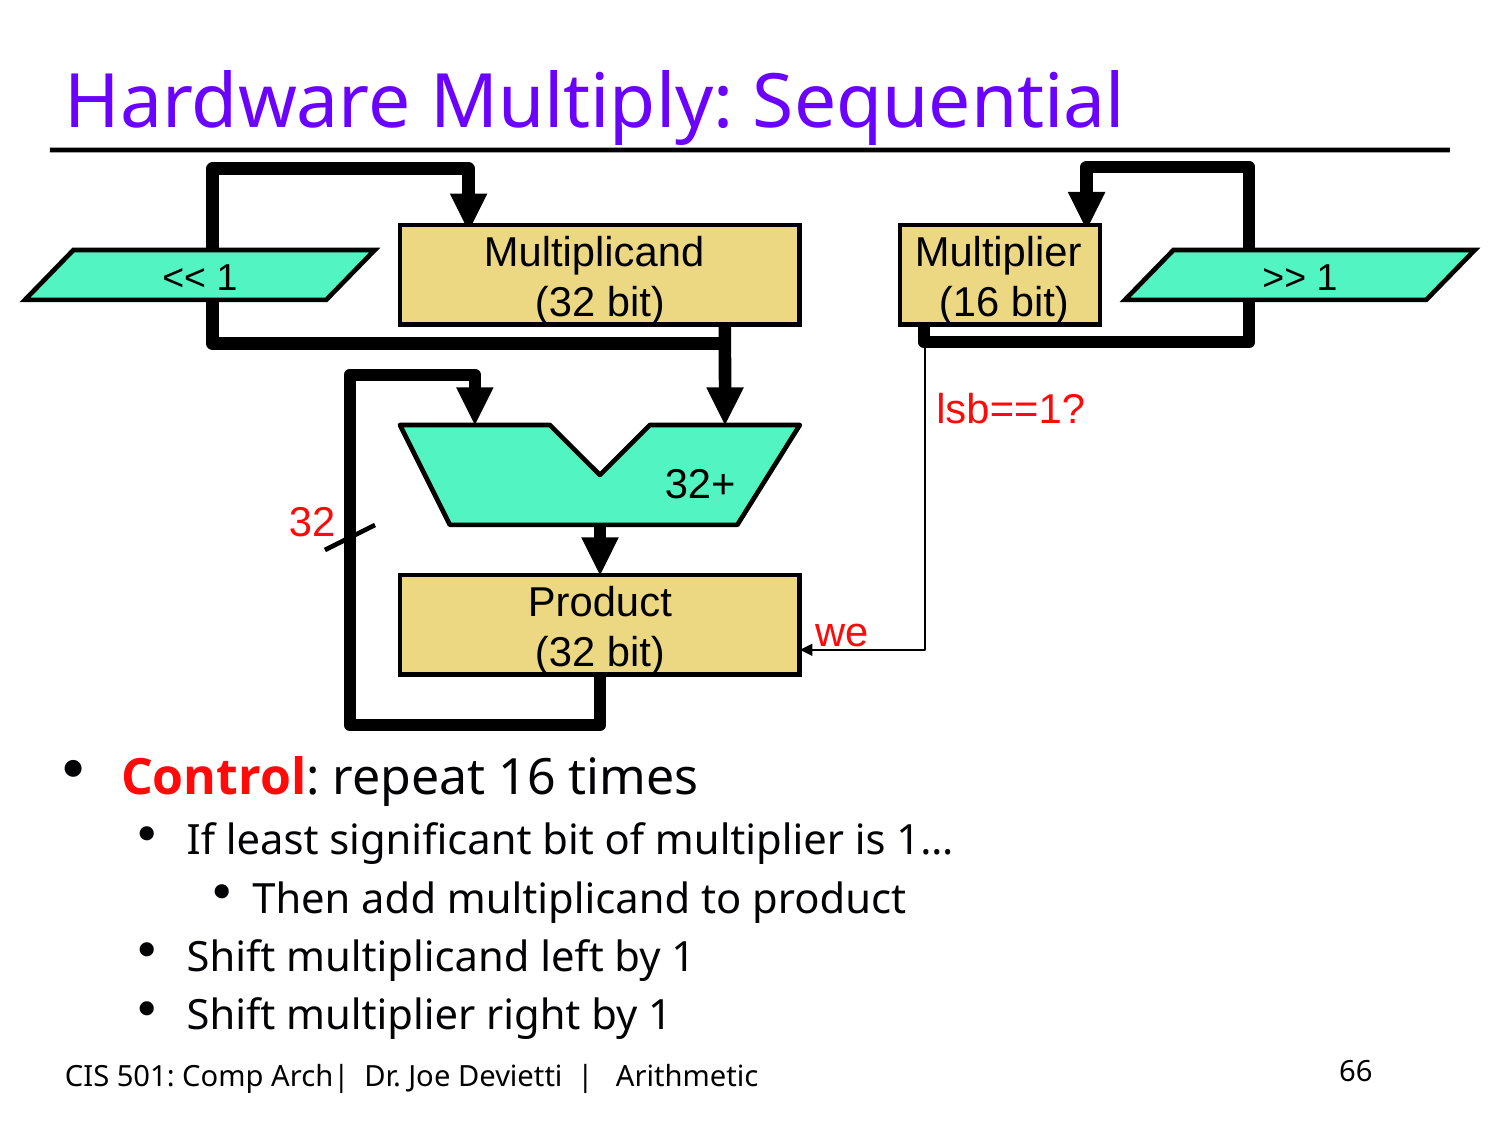

Hardware Multiply: Sequential
Multiplicand
(32 bit)
Multiplier
(16 bit)
<< 1
>> 1
lsb==1?
32+
32
Product
(32 bit)
we
Control: repeat 16 times
If least significant bit of multiplier is 1…
Then add multiplicand to product
Shift multiplicand left by 1
Shift multiplier right by 1
CIS 501: Comp Arch| Dr. Joe Devietti | Arithmetic